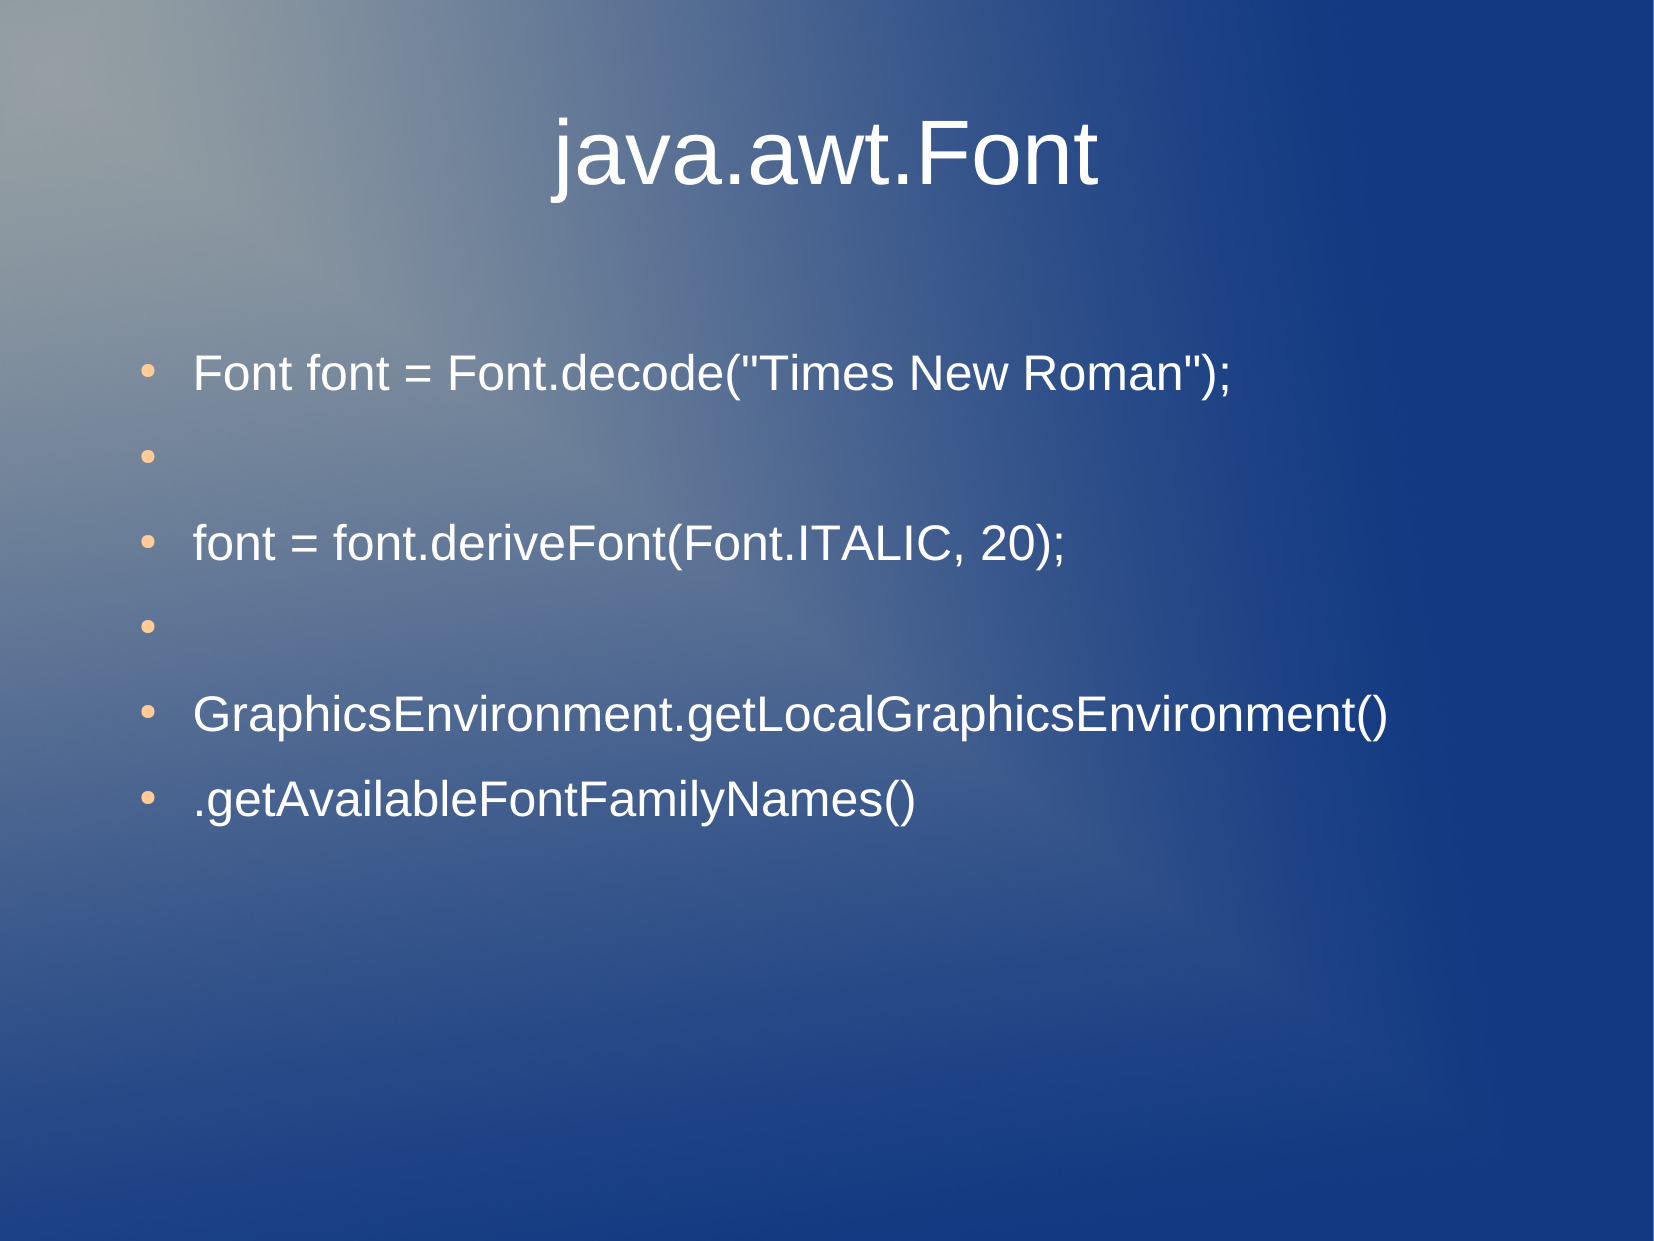

# java.awt.Font
Font font = Font.decode("Times New Roman");
font = font.deriveFont(Font.ITALIC, 20);
GraphicsEnvironment.getLocalGraphicsEnvironment()
.getAvailableFontFamilyNames()